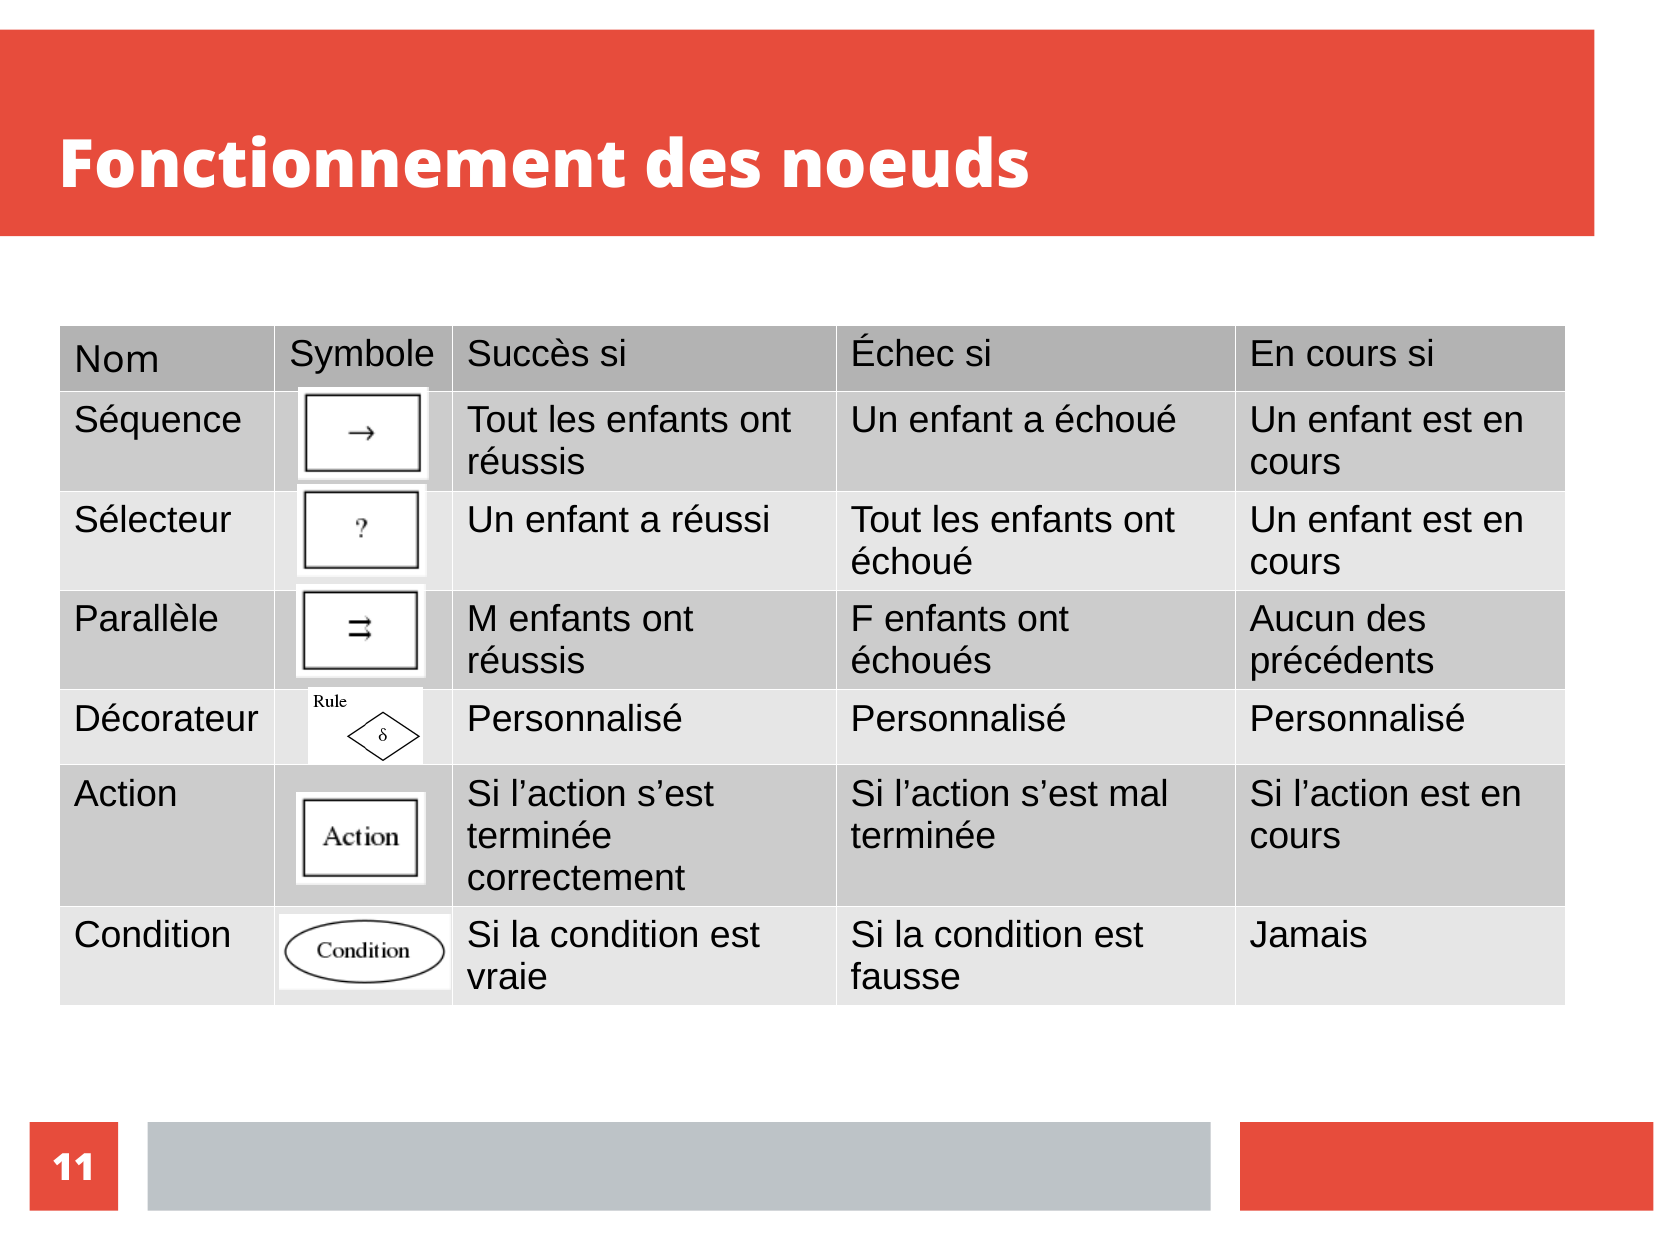

# Fonctionnement des noeuds
| Nom | Symbole | Succès si | Échec si | En cours si |
| --- | --- | --- | --- | --- |
| Séquence | | Tout les enfants ont réussis | Un enfant a échoué | Un enfant est en cours |
| Sélecteur | | Un enfant a réussi | Tout les enfants ont échoué | Un enfant est en cours |
| Parallèle | | M enfants ont réussis | F enfants ont échoués | Aucun des précédents |
| Décorateur | | Personnalisé | Personnalisé | Personnalisé |
| Action | | Si l’action s’est terminée correctement | Si l’action s’est mal terminée | Si l’action est en cours |
| Condition | | Si la condition est vraie | Si la condition est fausse | Jamais |
11